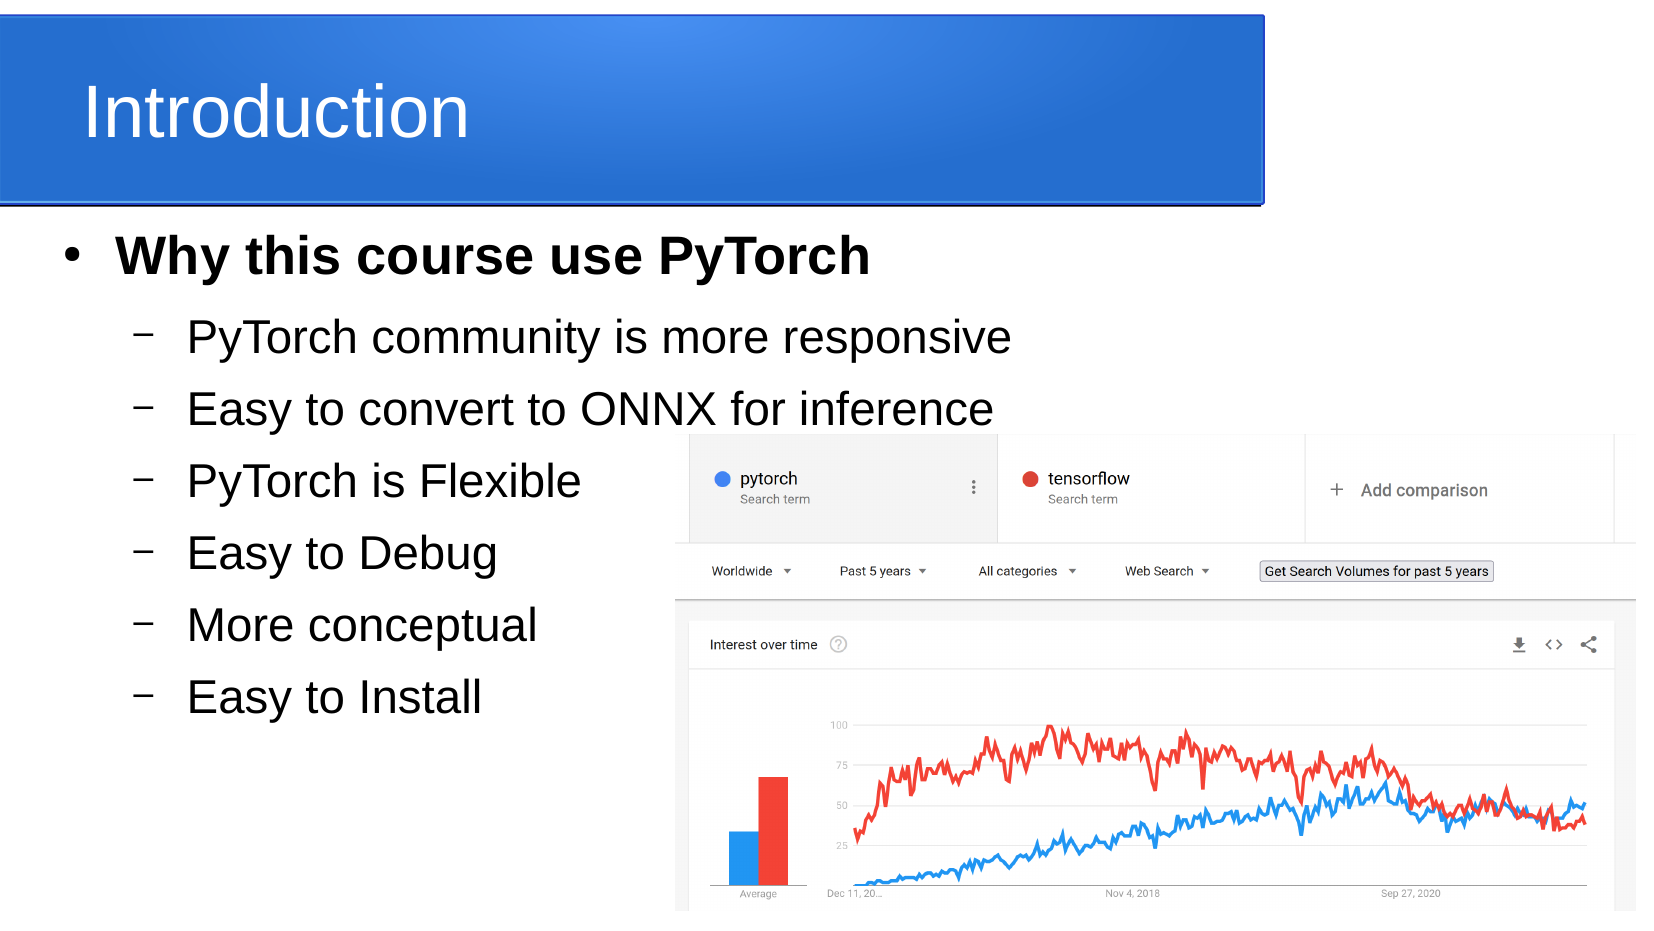

# Introduction
Why this course use PyTorch
PyTorch community is more responsive
Easy to convert to ONNX for inference
PyTorch is Flexible
Easy to Debug
More conceptual
Easy to Install